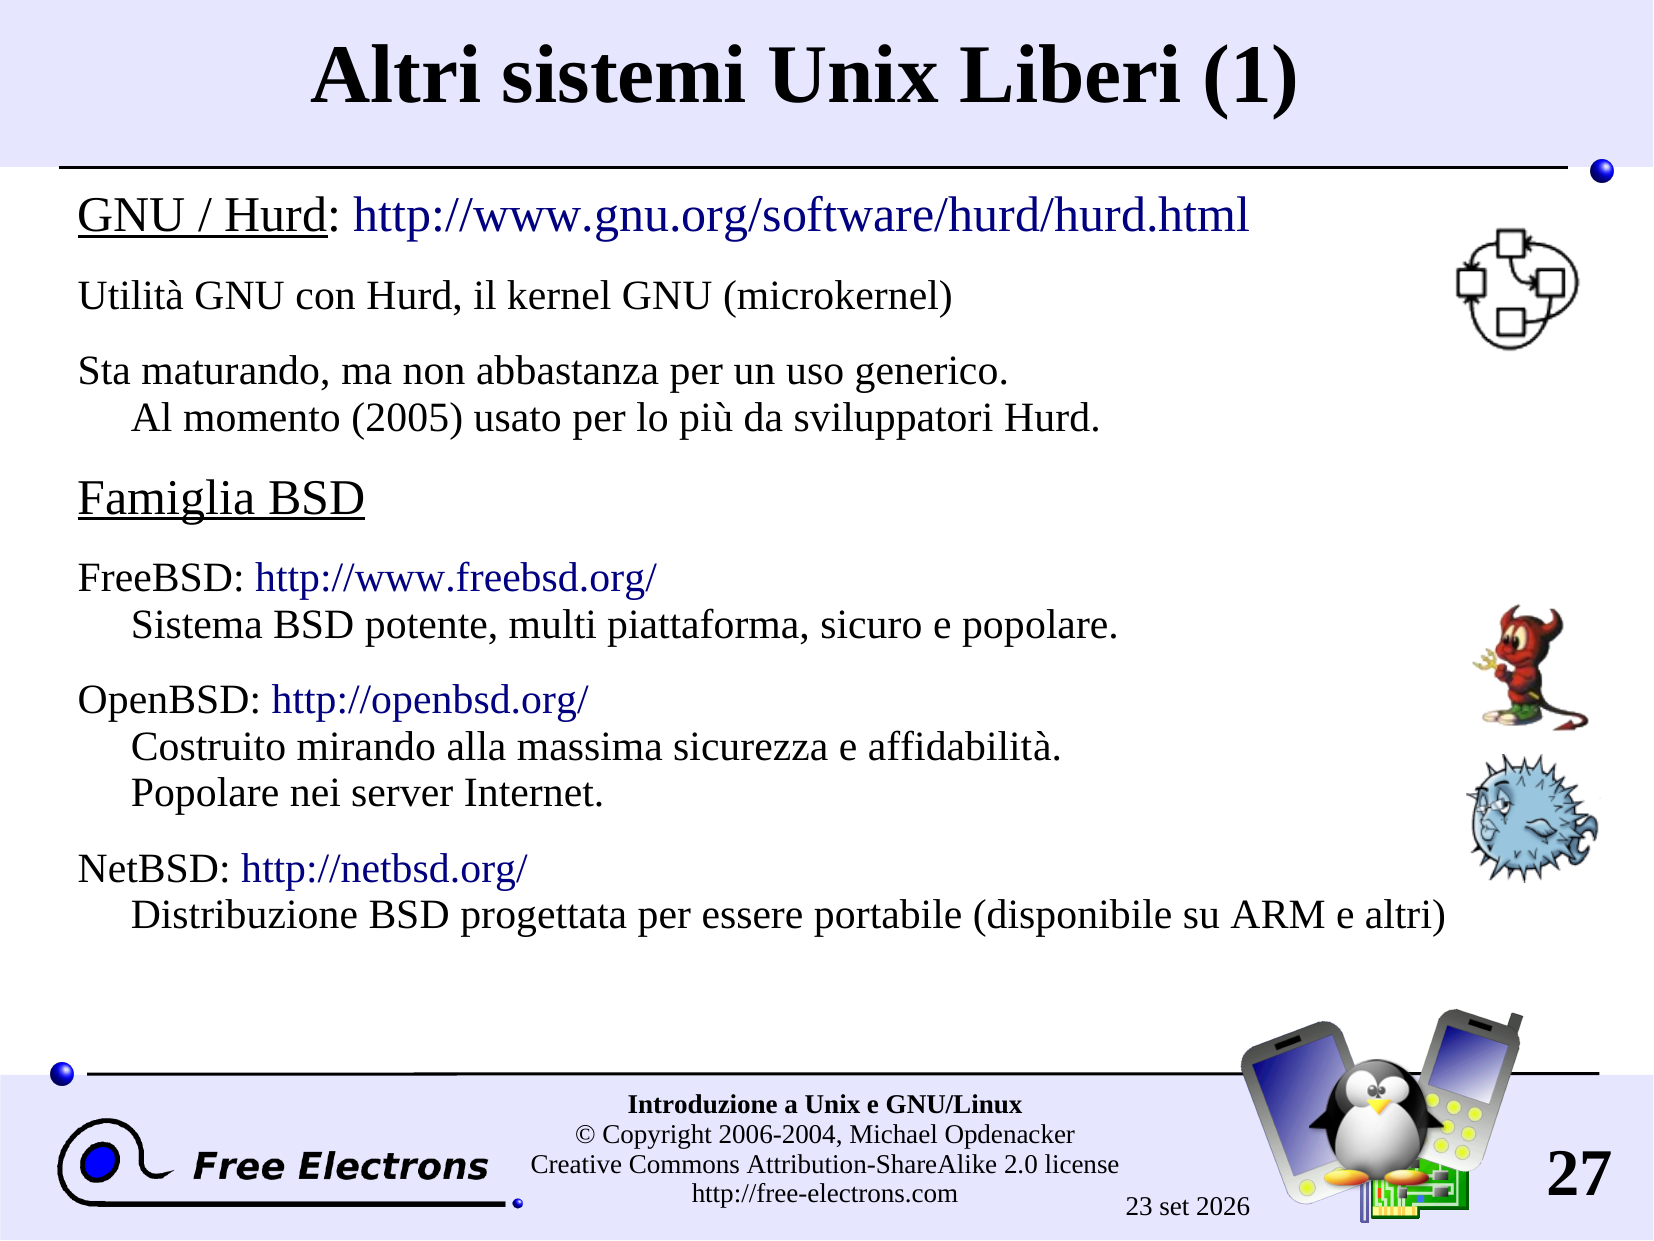

# Altri sistemi Unix Liberi (1)
GNU / Hurd: http://www.gnu.org/software/hurd/hurd.html
Utilità GNU con Hurd, il kernel GNU (microkernel)
Sta maturando, ma non abbastanza per un uso generico.
Al momento (2005) usato per lo più da sviluppatori Hurd.
Famiglia BSD
FreeBSD: http://www.freebsd.org/
Sistema BSD potente, multi piattaforma, sicuro e popolare.
OpenBSD: http://openbsd.org/
Costruito mirando alla massima sicurezza e affidabilità. Popolare nei server Internet.
NetBSD: http://netbsd.org/
Distribuzione BSD progettata per essere portabile (disponibile su ARM e altri)